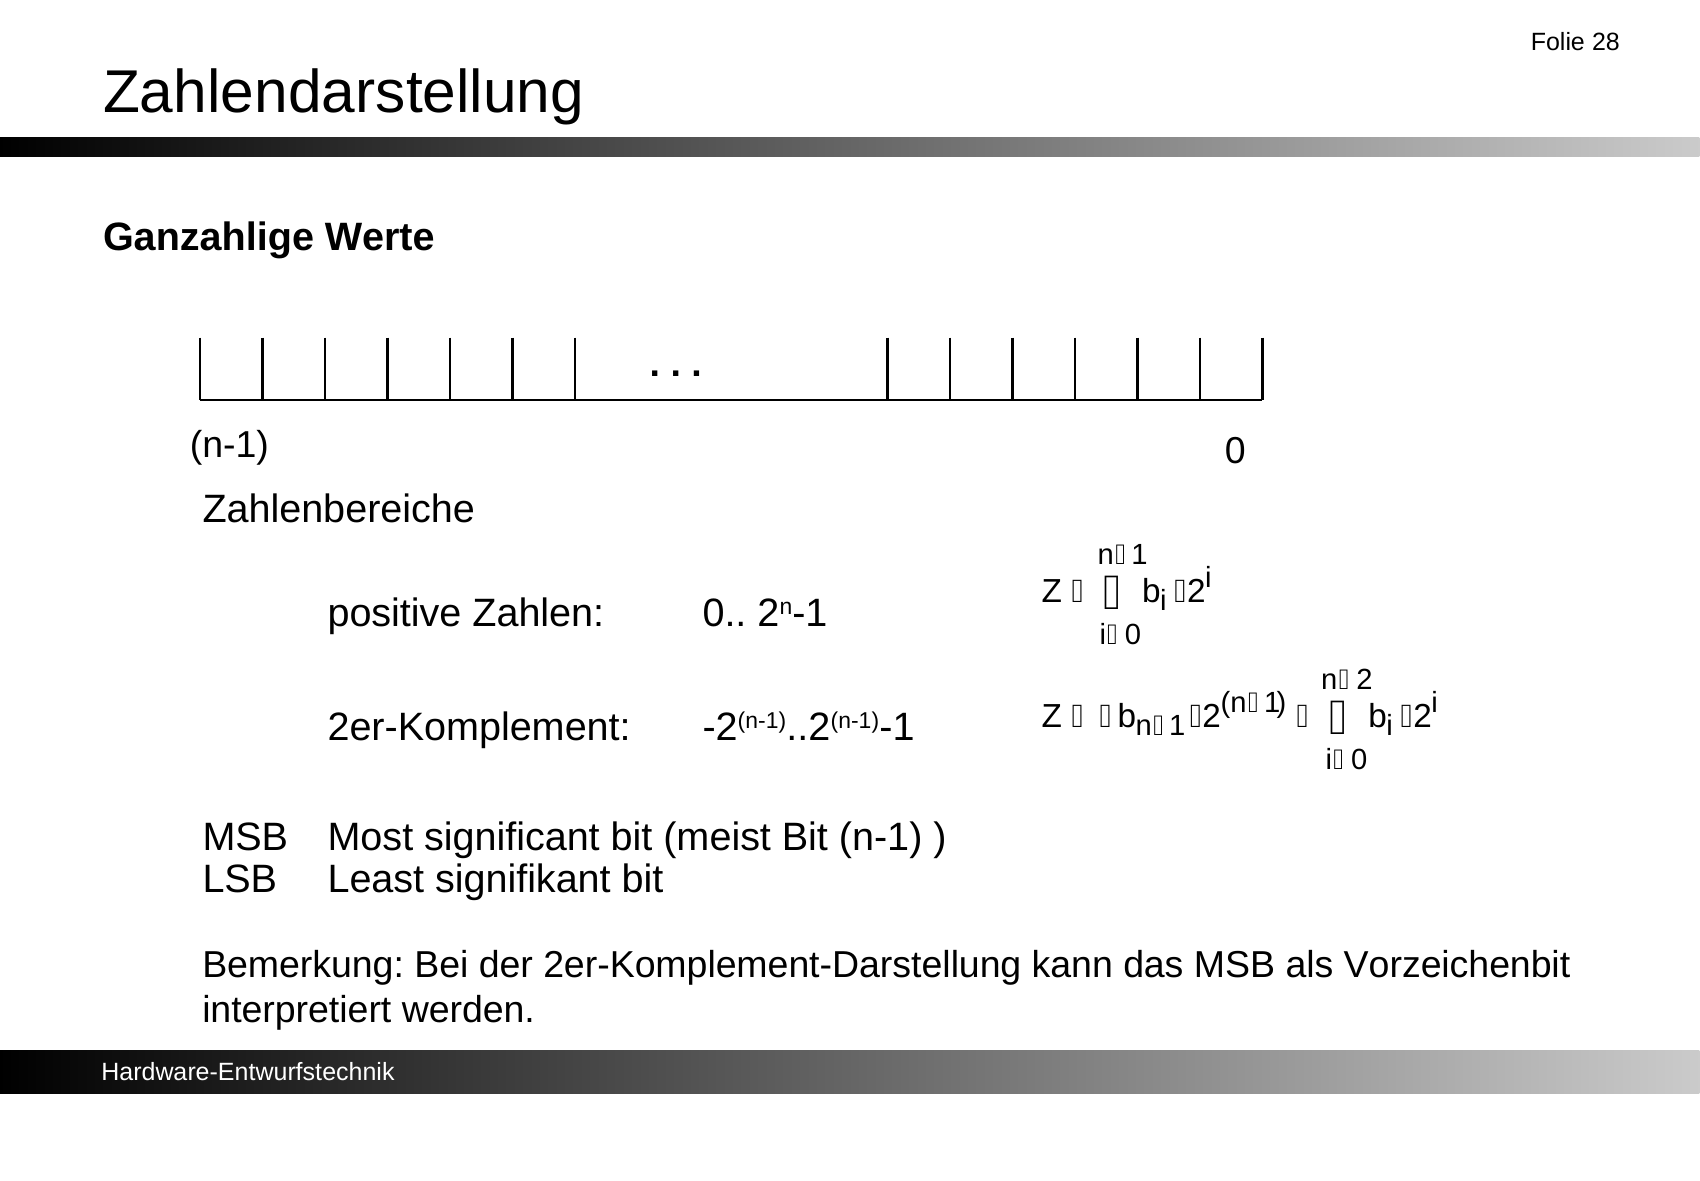

# Zahlendarstellung
Ganzahlige Werte
. . .
(n-1)
0
Zahlenbereiche
	positive Zahlen: 	0.. 2n-1
	2er-Komplement:	-2(n-1)..2(n-1)-1
MSB	Most significant bit (meist Bit (n-1) )
LSB	Least signifikant bit
Bemerkung: Bei der 2er-Komplement-Darstellung kann das MSB als Vorzeichenbit interpretiert werden.